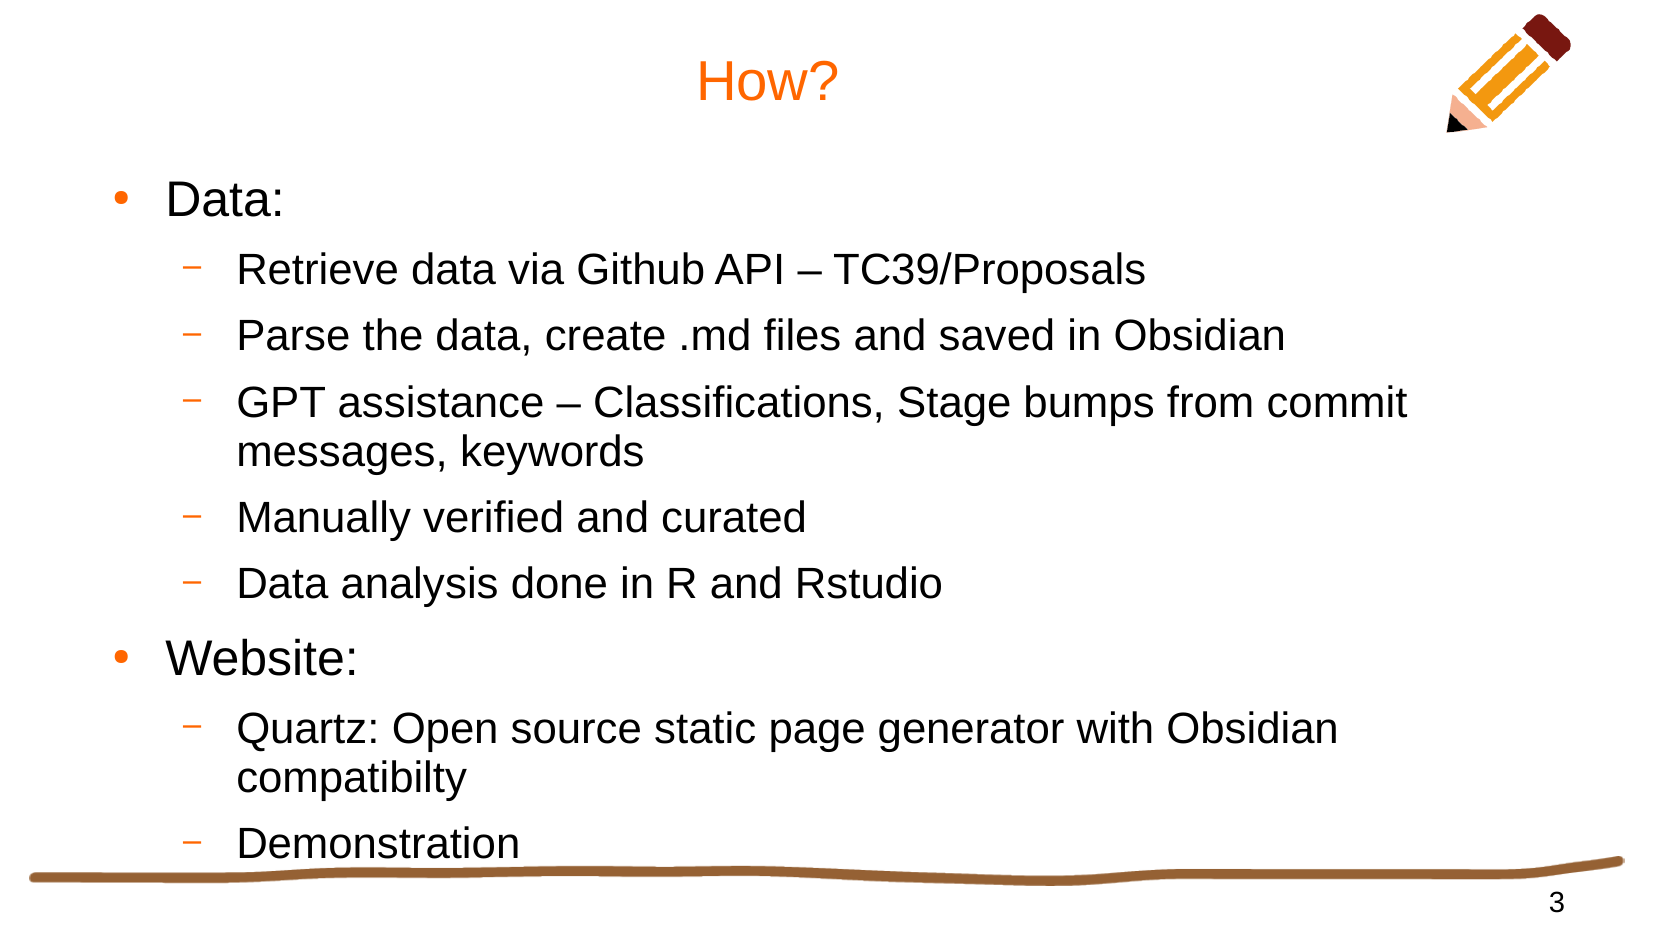

# How?
Data:
Retrieve data via Github API – TC39/Proposals
Parse the data, create .md files and saved in Obsidian
GPT assistance – Classifications, Stage bumps from commit messages, keywords
Manually verified and curated
Data analysis done in R and Rstudio
Website:
Quartz: Open source static page generator with Obsidian compatibilty
Demonstration
3